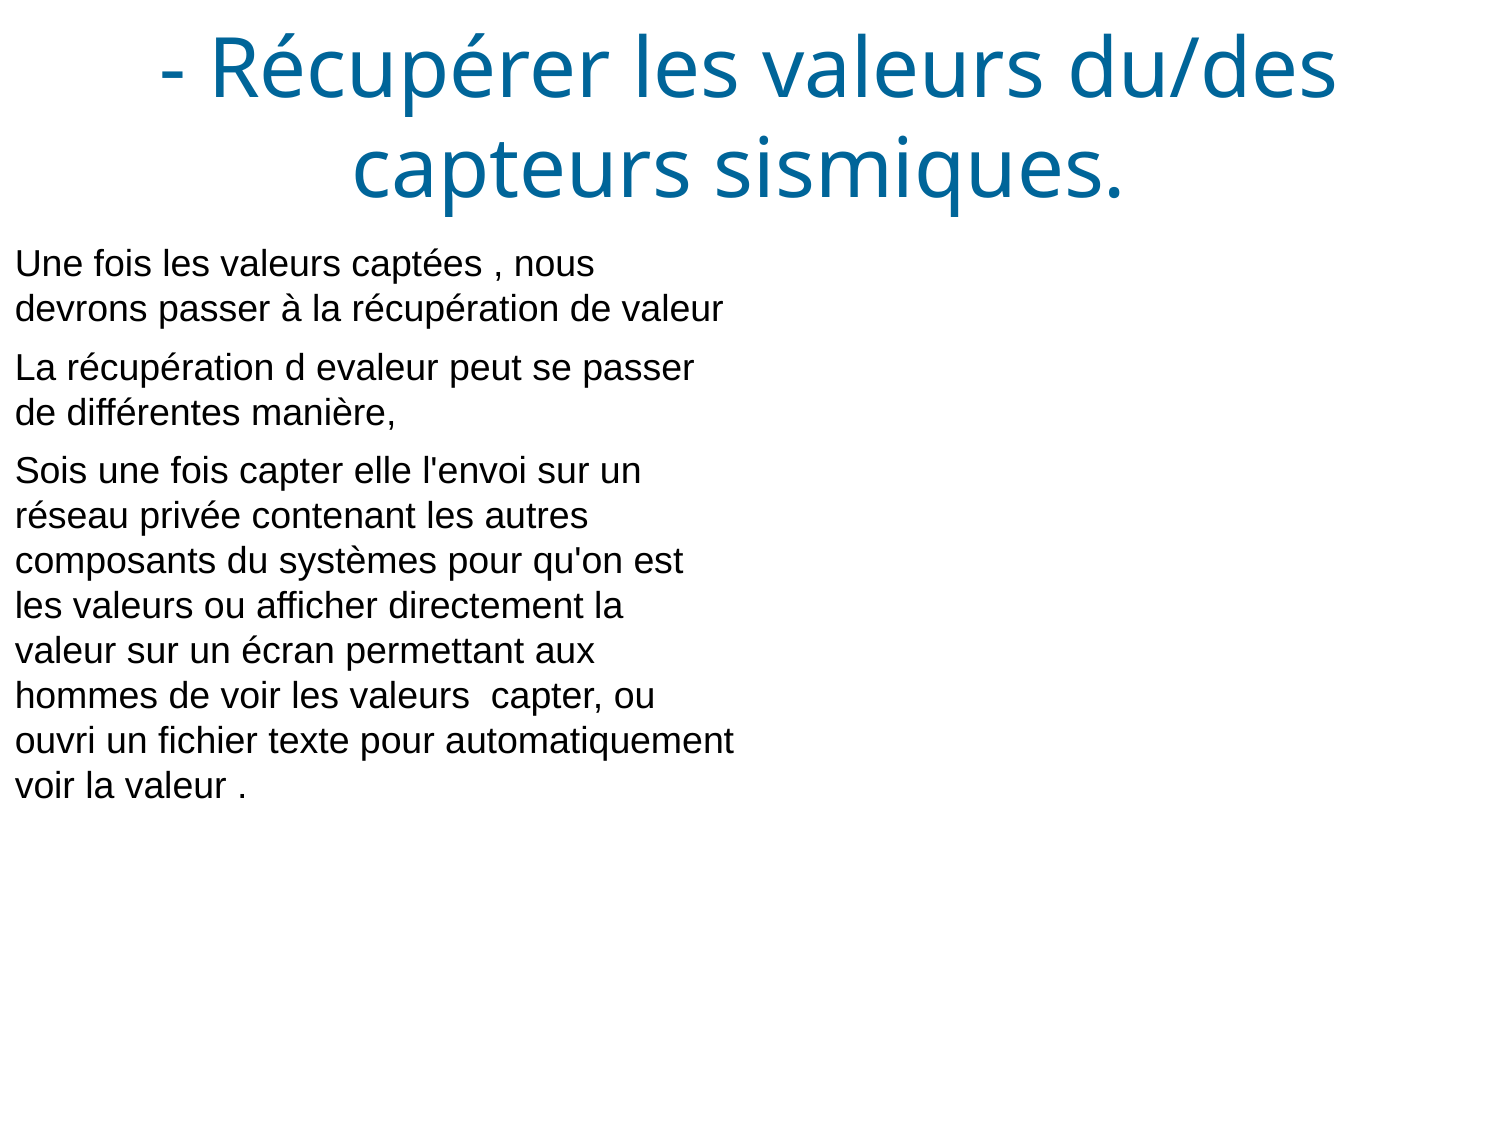

# - Récupérer les valeurs du/des capteurs sismiques.
Une fois les valeurs captées , nous devrons passer à la récupération de valeur
La récupération d evaleur peut se passer de différentes manière,
Sois une fois capter elle l'envoi sur un réseau privée contenant les autres composants du systèmes pour qu'on est les valeurs ou afficher directement la valeur sur un écran permettant aux hommes de voir les valeurs capter, ou ouvri un fichier texte pour automatiquement voir la valeur .